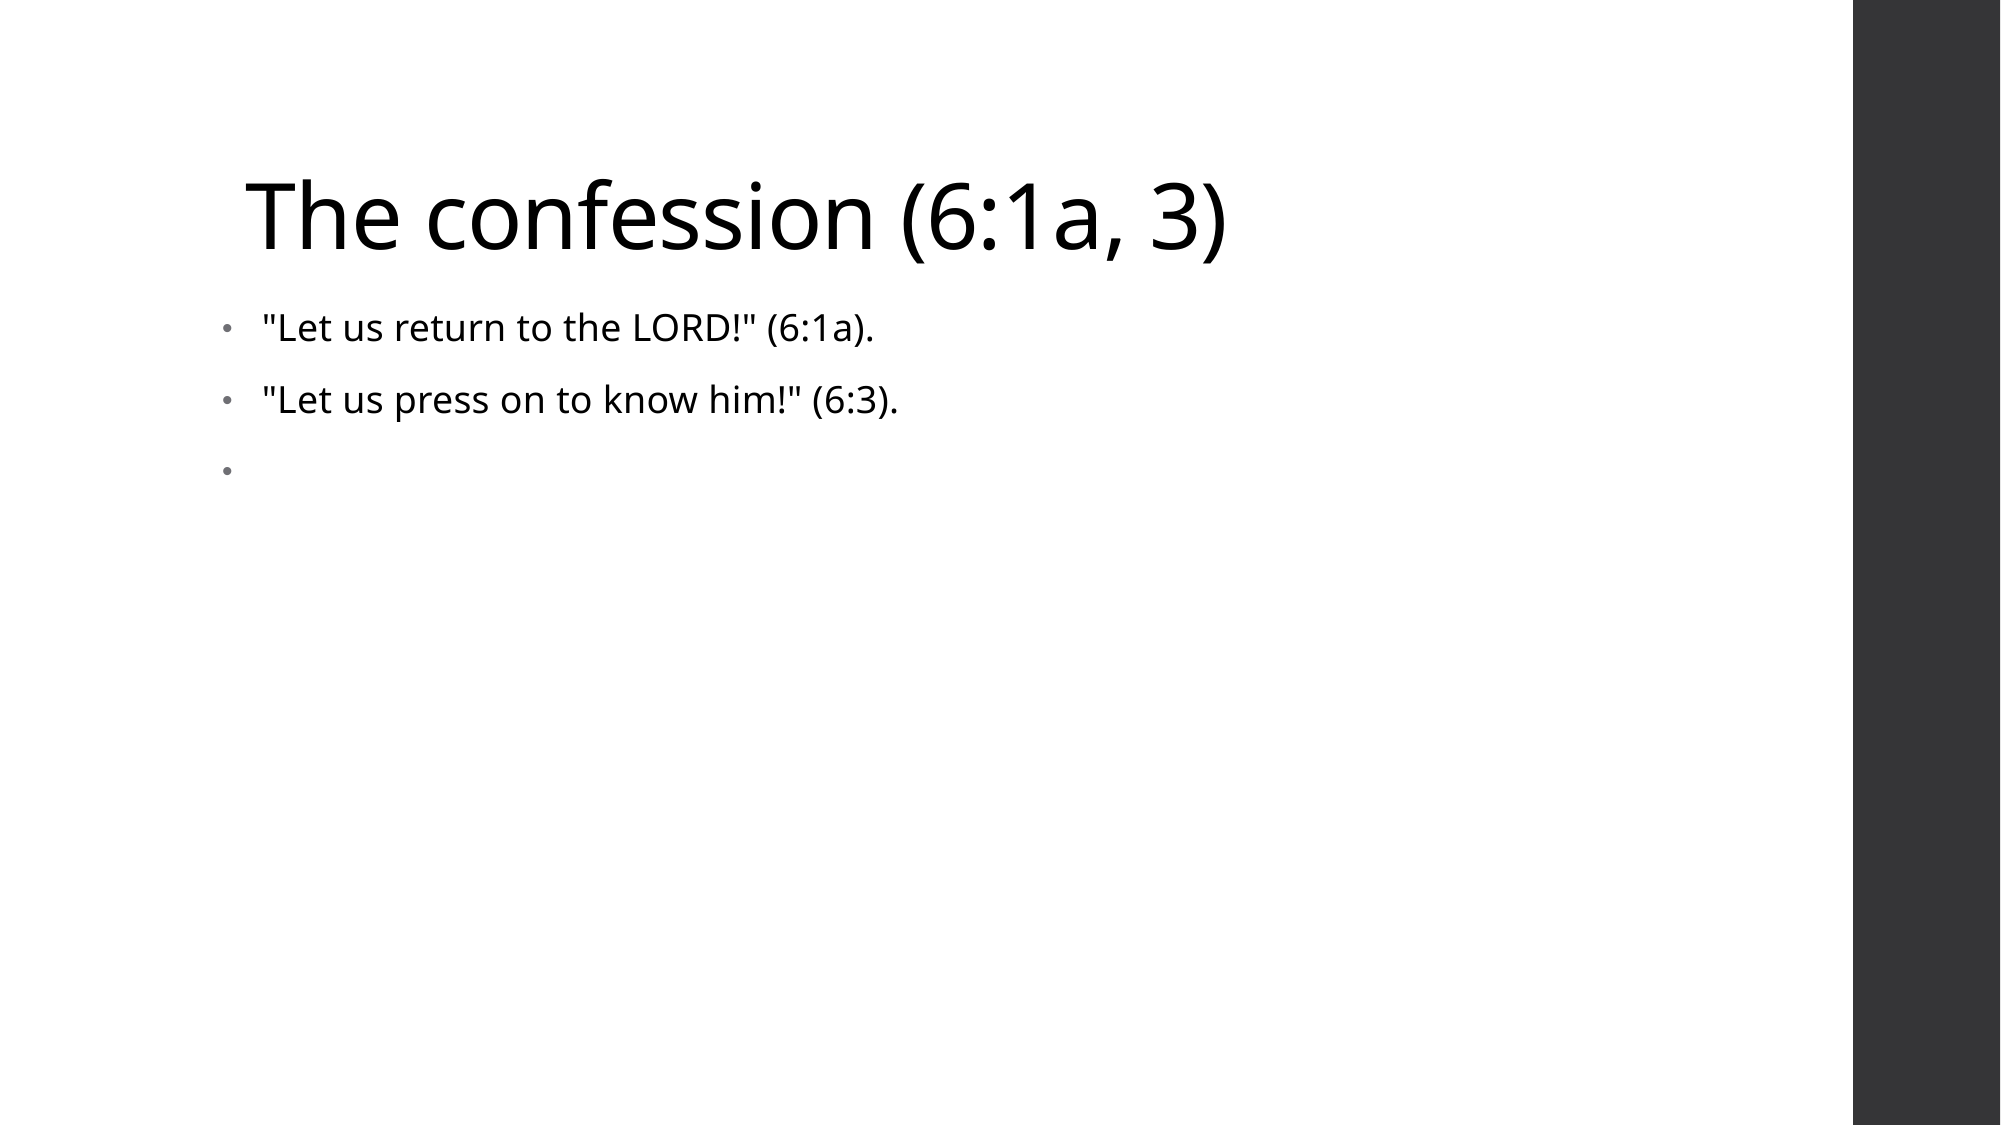

# The confession (6:1a, 3)
 "Let us return to the LORD!" (6:1a).
 "Let us press on to know him!" (6:3).